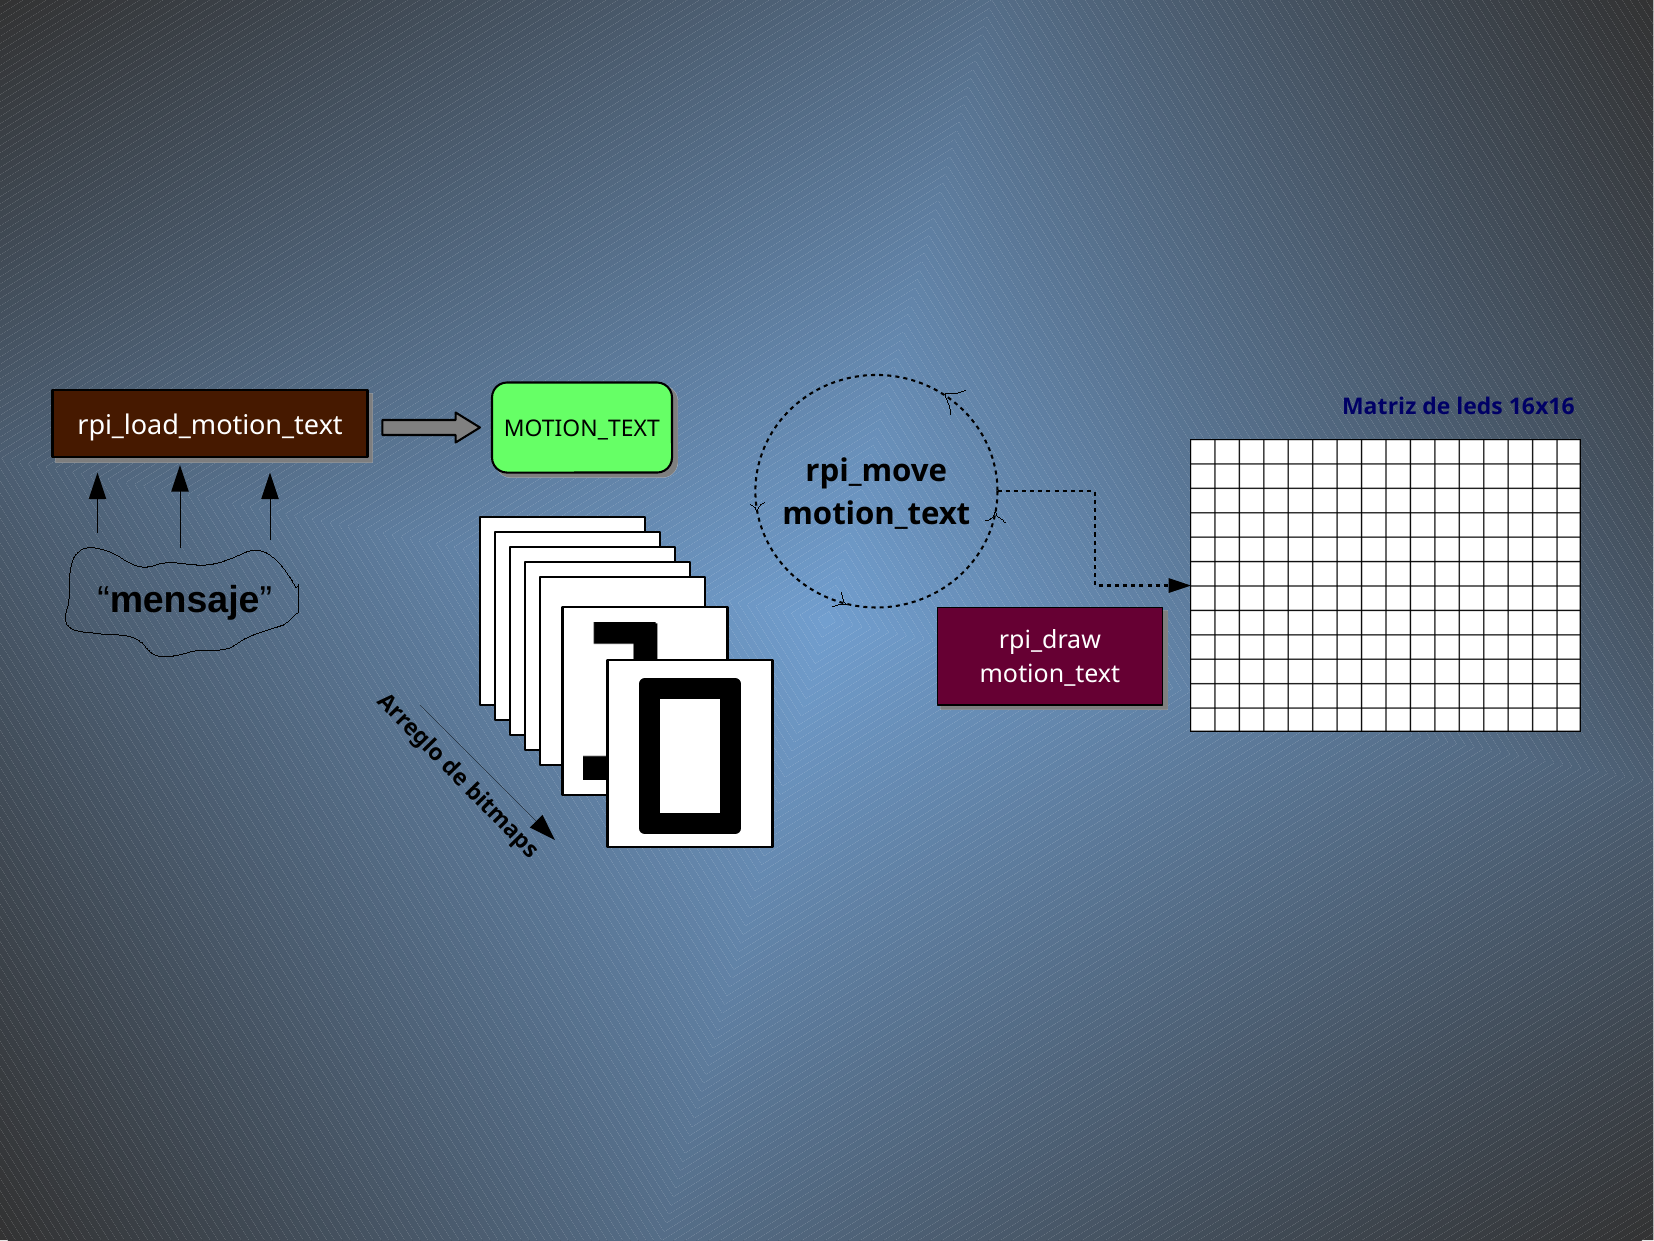

rpi_move
motion_text
MOTION_TEXT
Matriz de leds 16x16
rpi_load_motion_text
“mensaje”
rpi_draw
motion_text
Arreglo de bitmaps